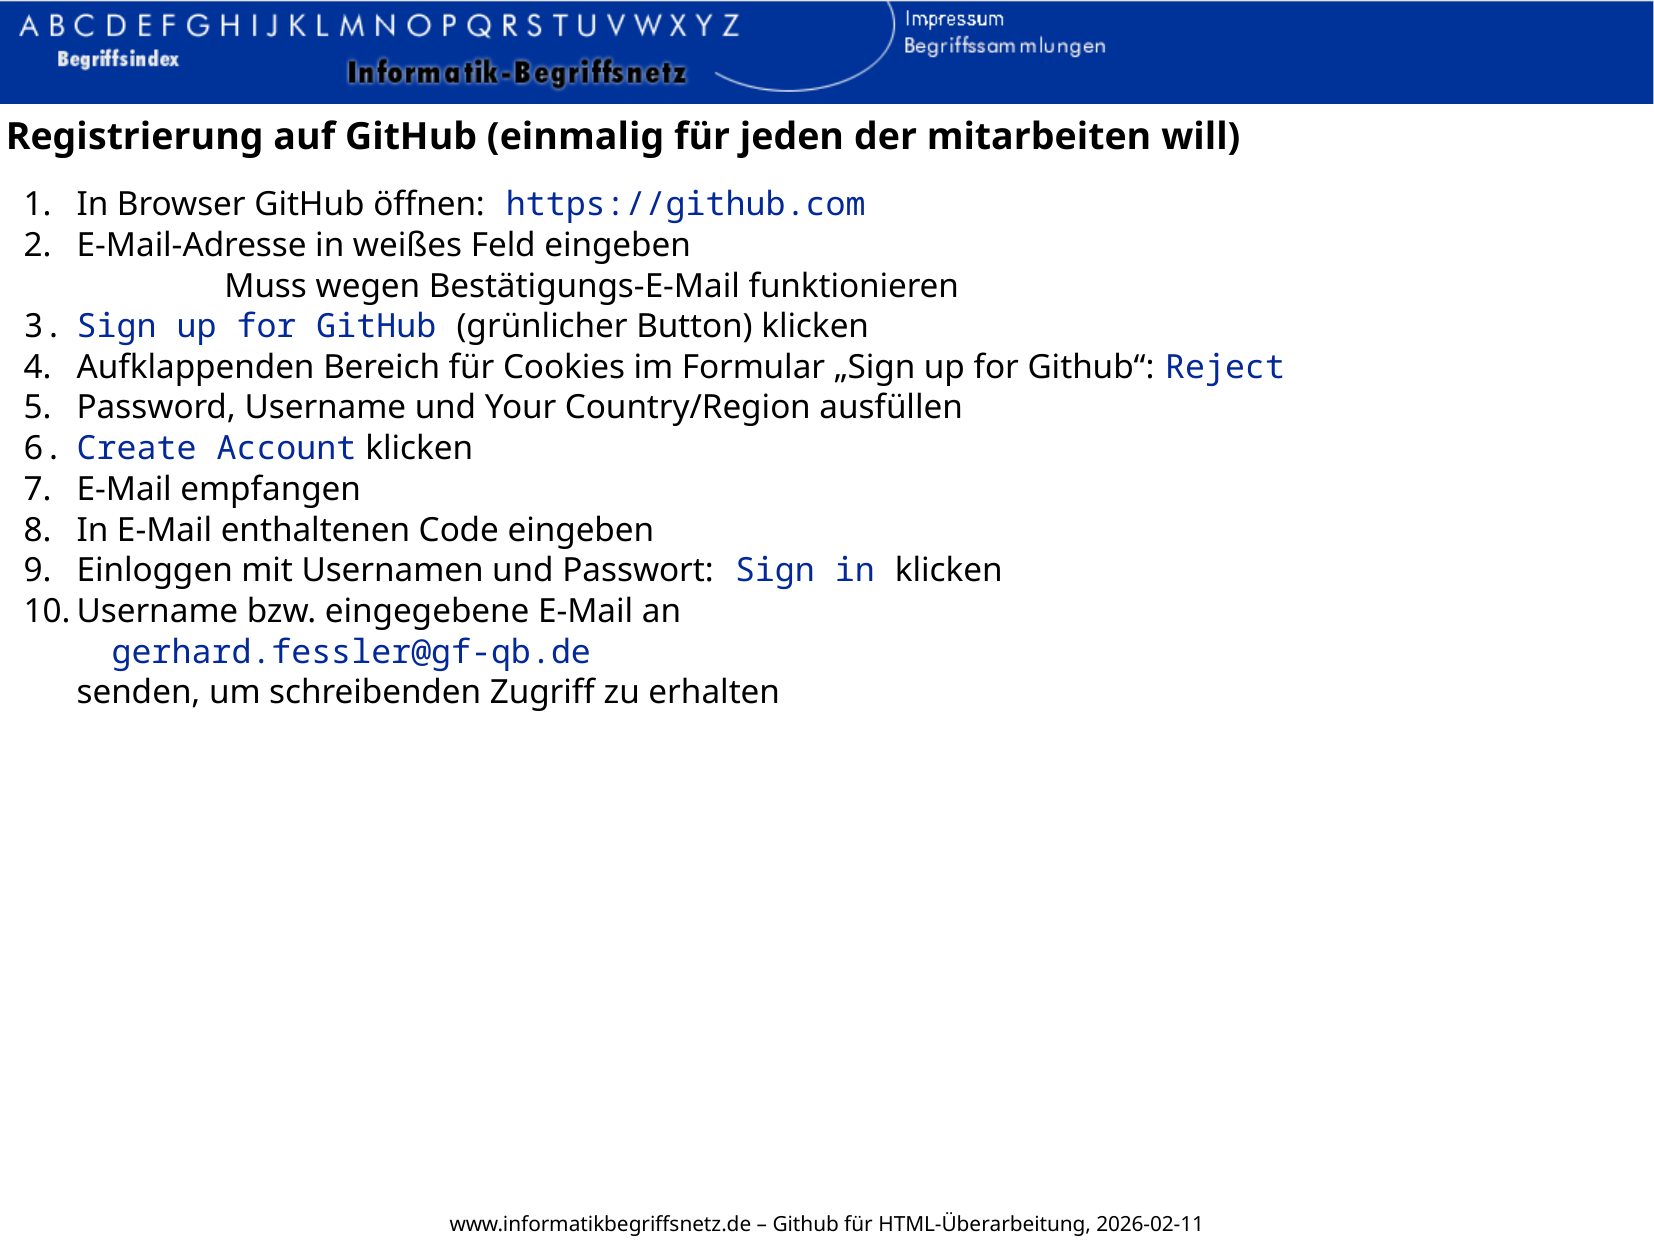

# Registrierung auf GitHub (einmalig für jeden der mitarbeiten will)
In Browser GitHub öffnen: https://github.com
E-Mail-Adresse in weißes Feld eingeben
		Muss wegen Bestätigungs-E-Mail funktionieren
Sign up for GitHub (grünlicher Button) klicken
Aufklappenden Bereich für Cookies im Formular „Sign up for Github“: Reject
Password, Username und Your Country/Region ausfüllen
Create Account klicken
E-Mail empfangen
In E-Mail enthaltenen Code eingeben
Einloggen mit Usernamen und Passwort: Sign in klicken
Username bzw. eingegebene E-Mail an
 gerhard.fessler@gf-qb.de
senden, um schreibenden Zugriff zu erhalten